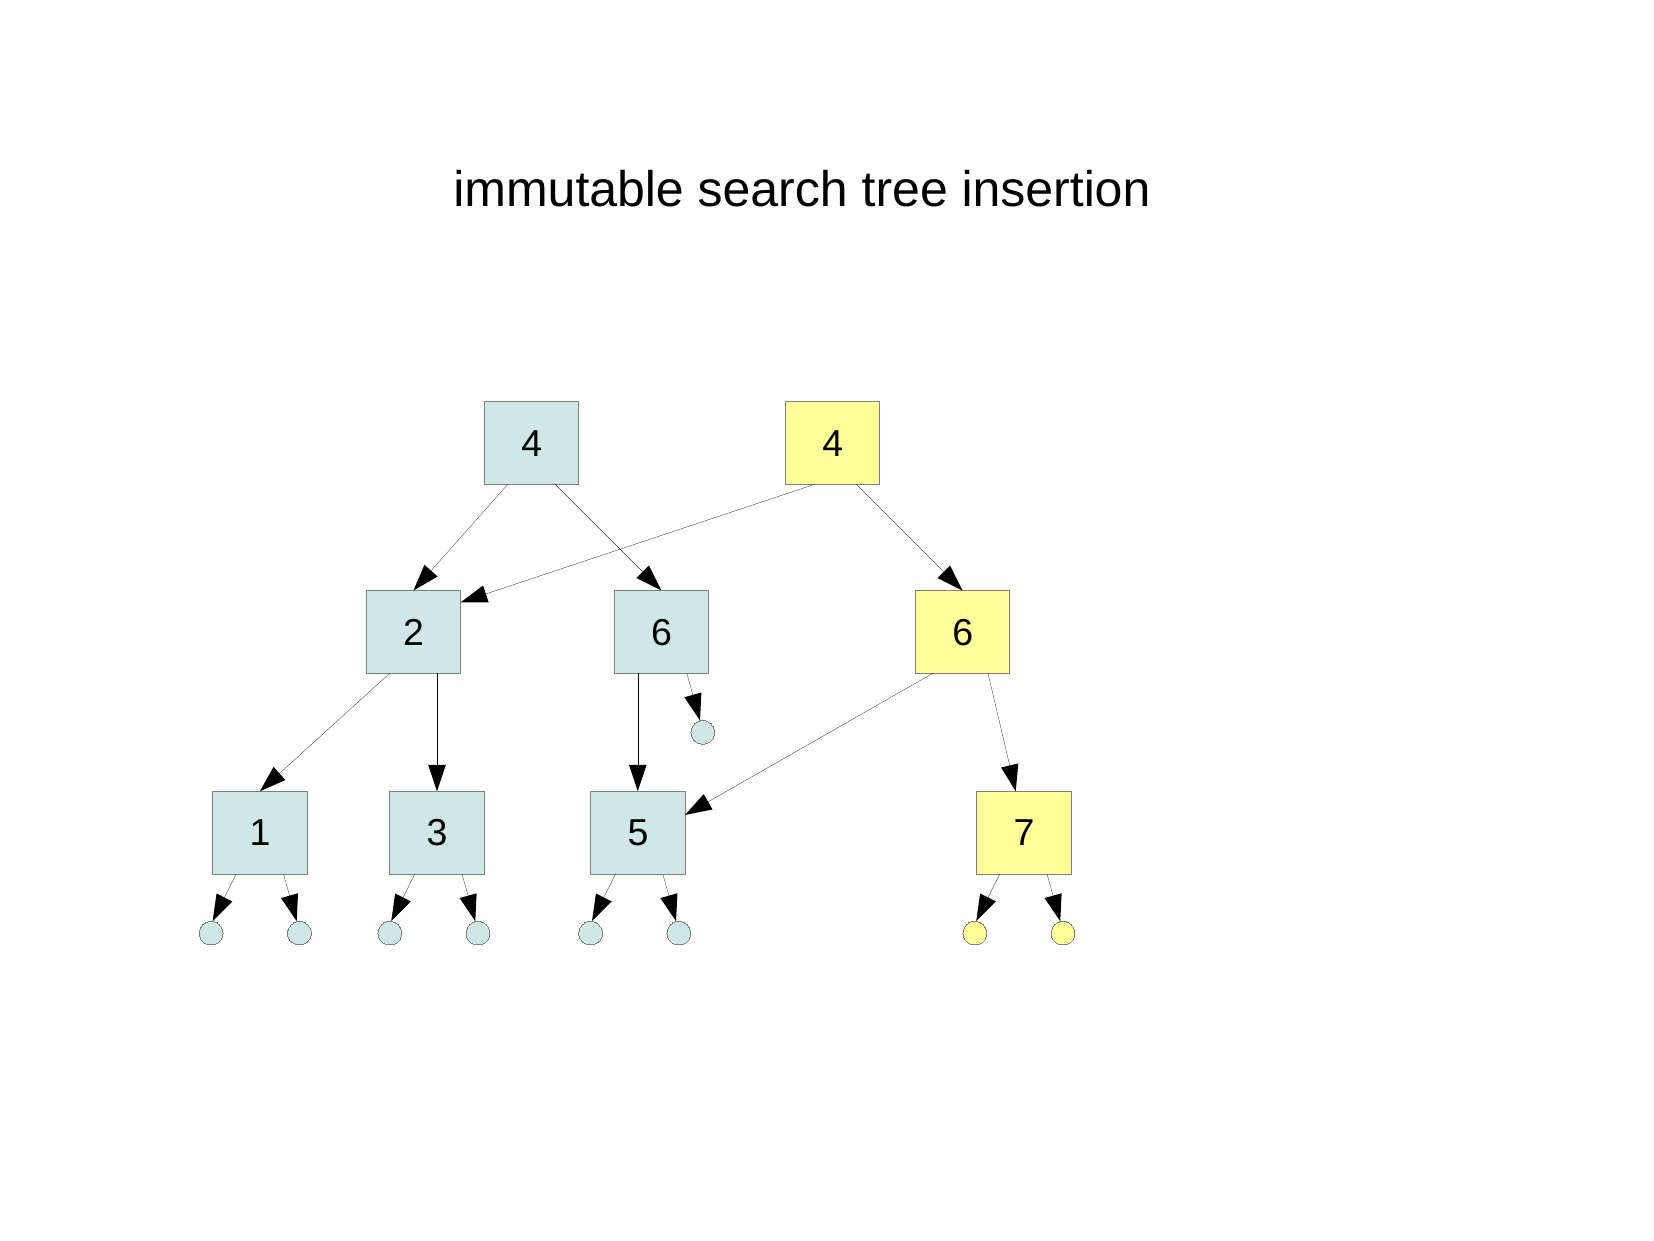

immutable search tree insertion
4
4
2
6
6
1
3
5
7